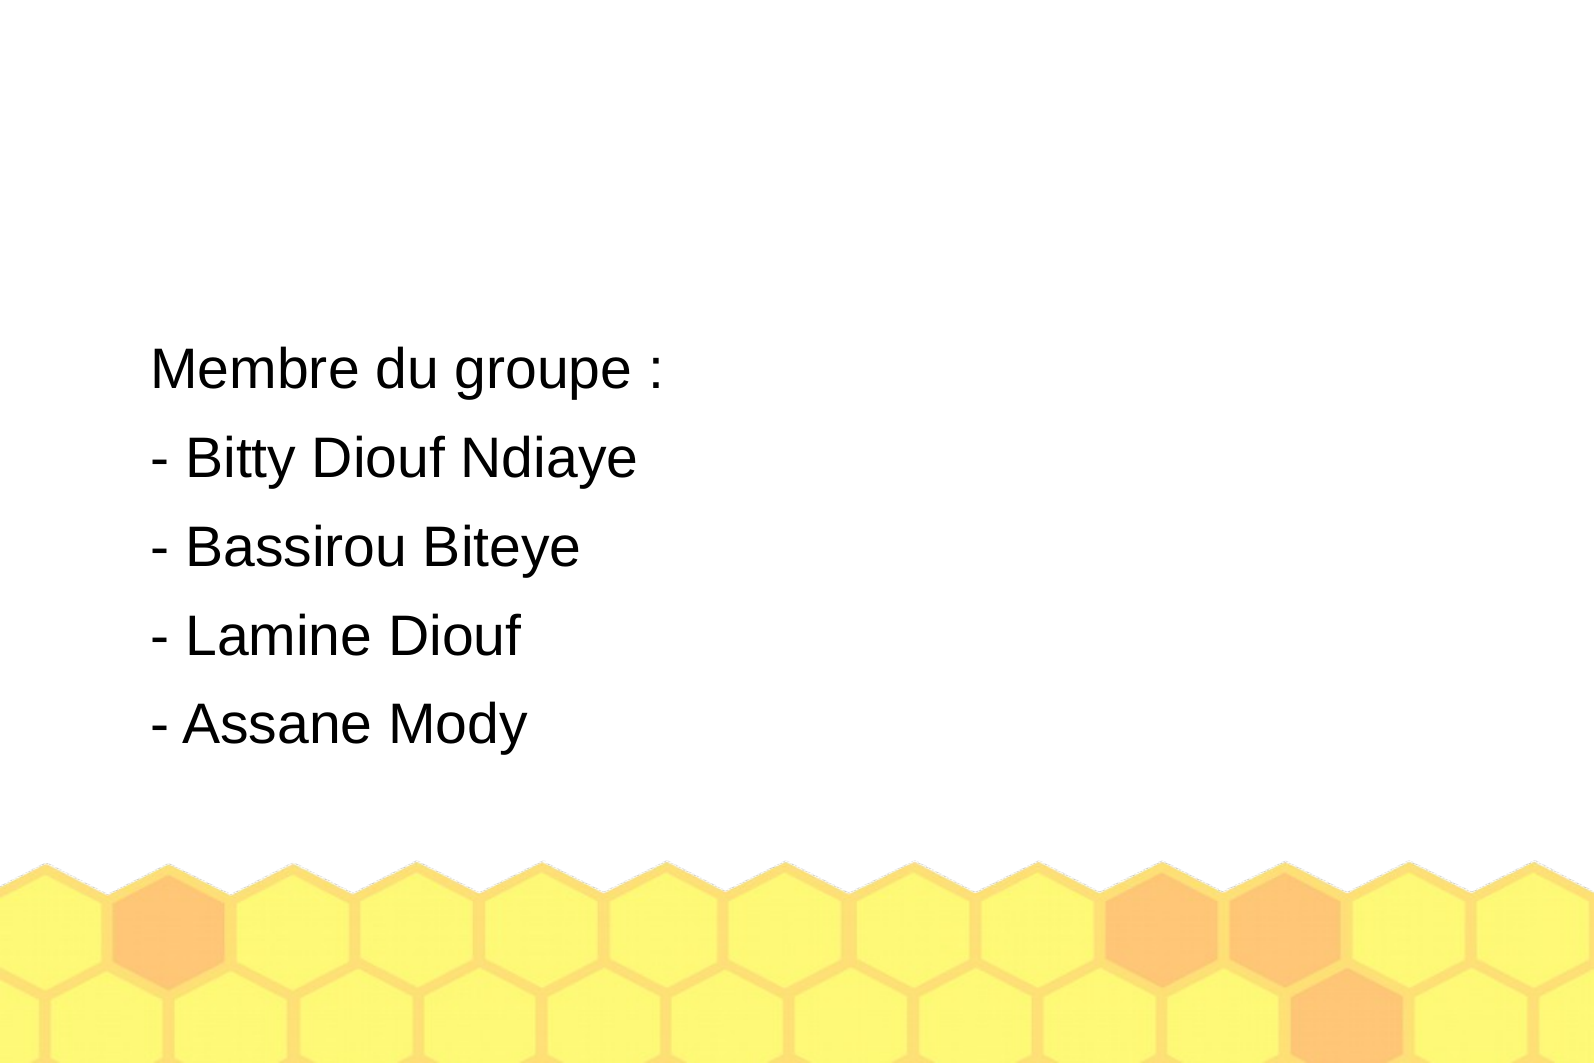

#
Membre du groupe :
- Bitty Diouf Ndiaye
- Bassirou Biteye
- Lamine Diouf
- Assane Mody